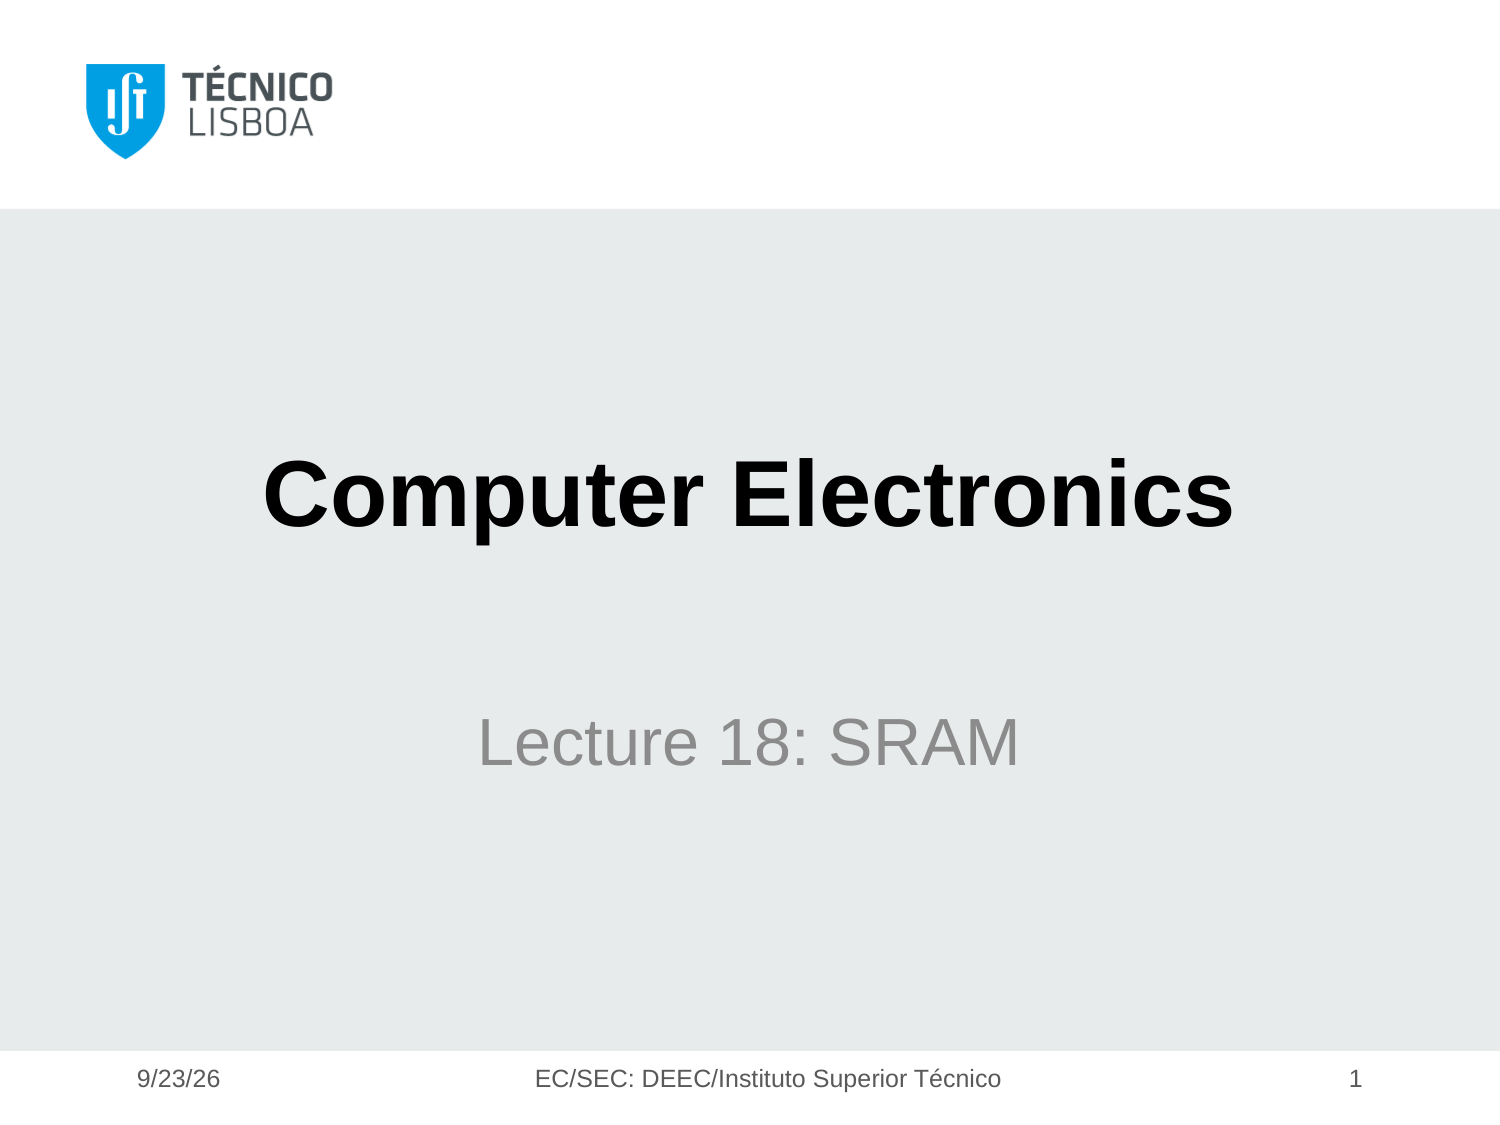

Computer Electronics
# Lecture 18: SRAM
EC/SEC: DEEC/Instituto Superior Técnico